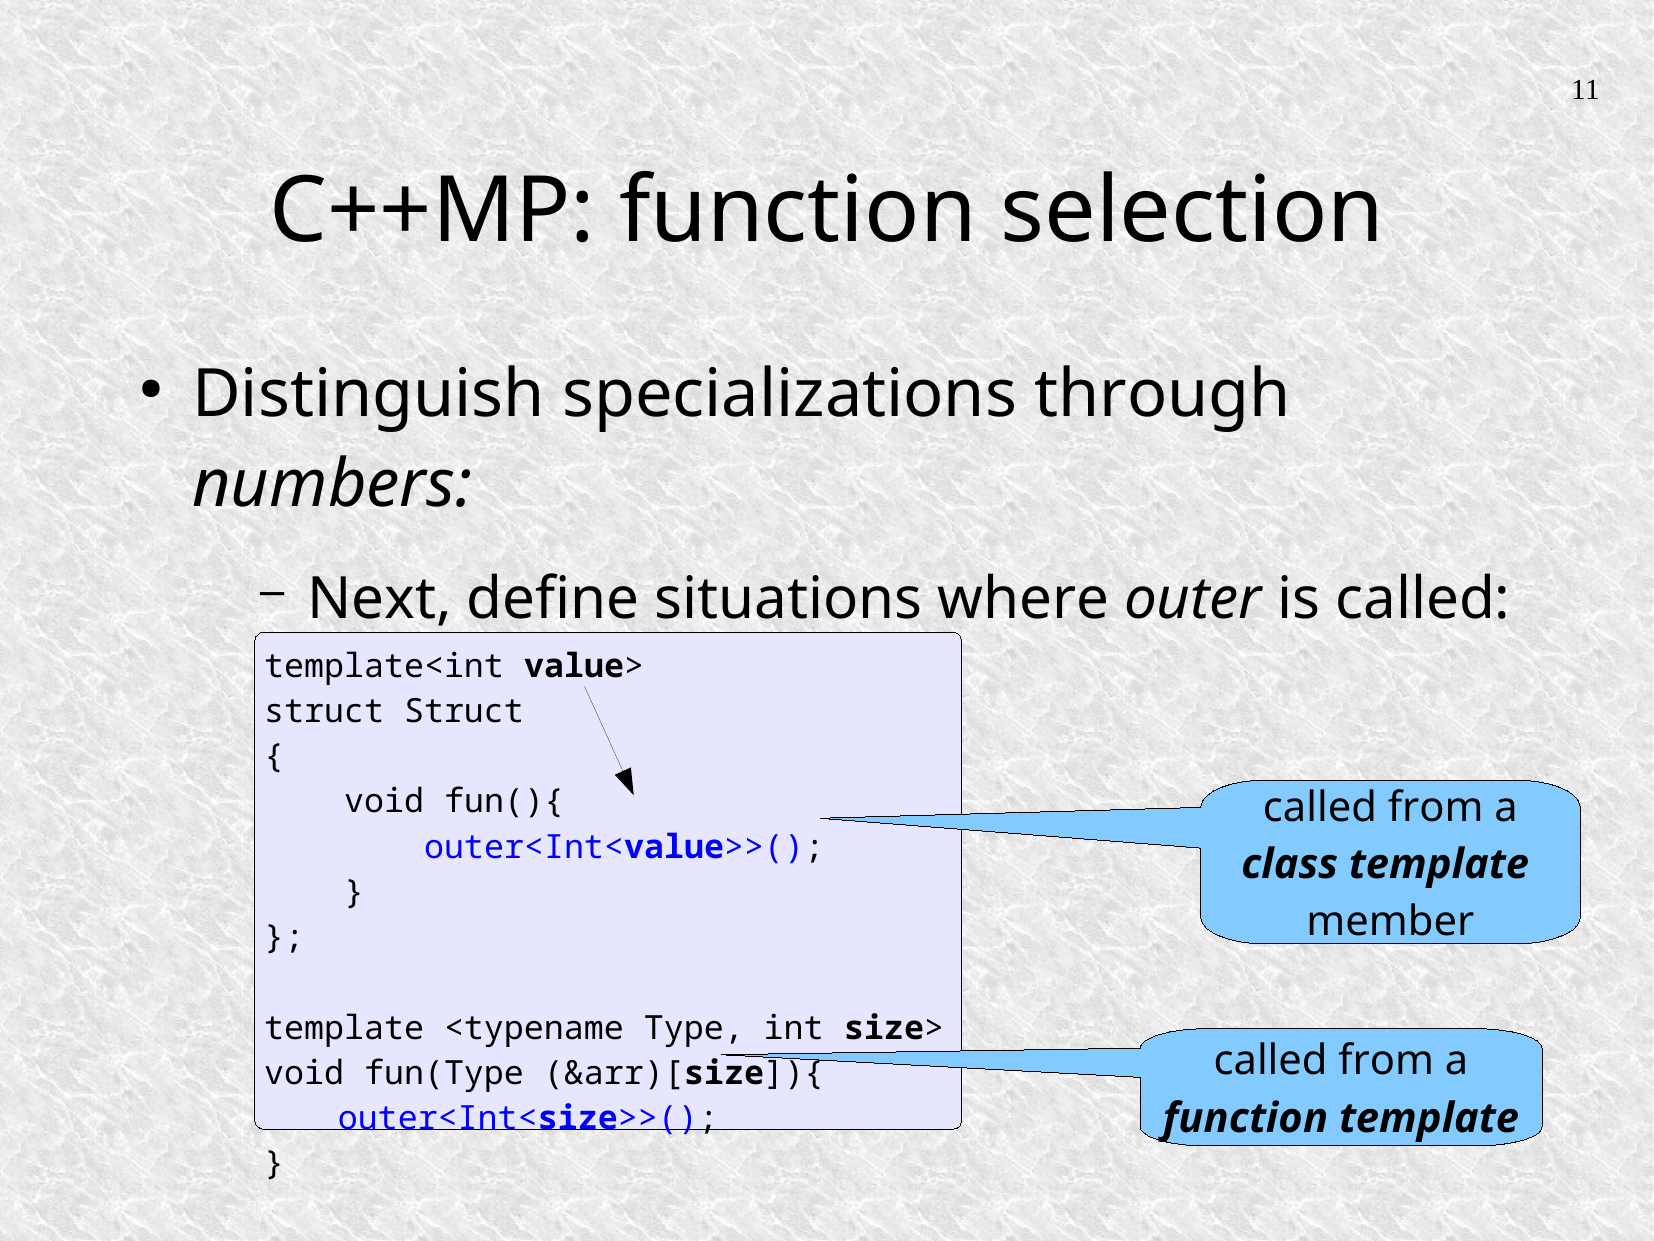

11
# C++MP: function selection
Distinguish specializations through numbers:
Next, define situations where outer is called:
template<int value>
struct Struct
{
 void fun(){
 outer<Int<value>>();
 }
};
template <typename Type, int size>
void fun(Type (&arr)[size]){
	outer<Int<size>>();
}
called from a
class template
member
called from a
function template